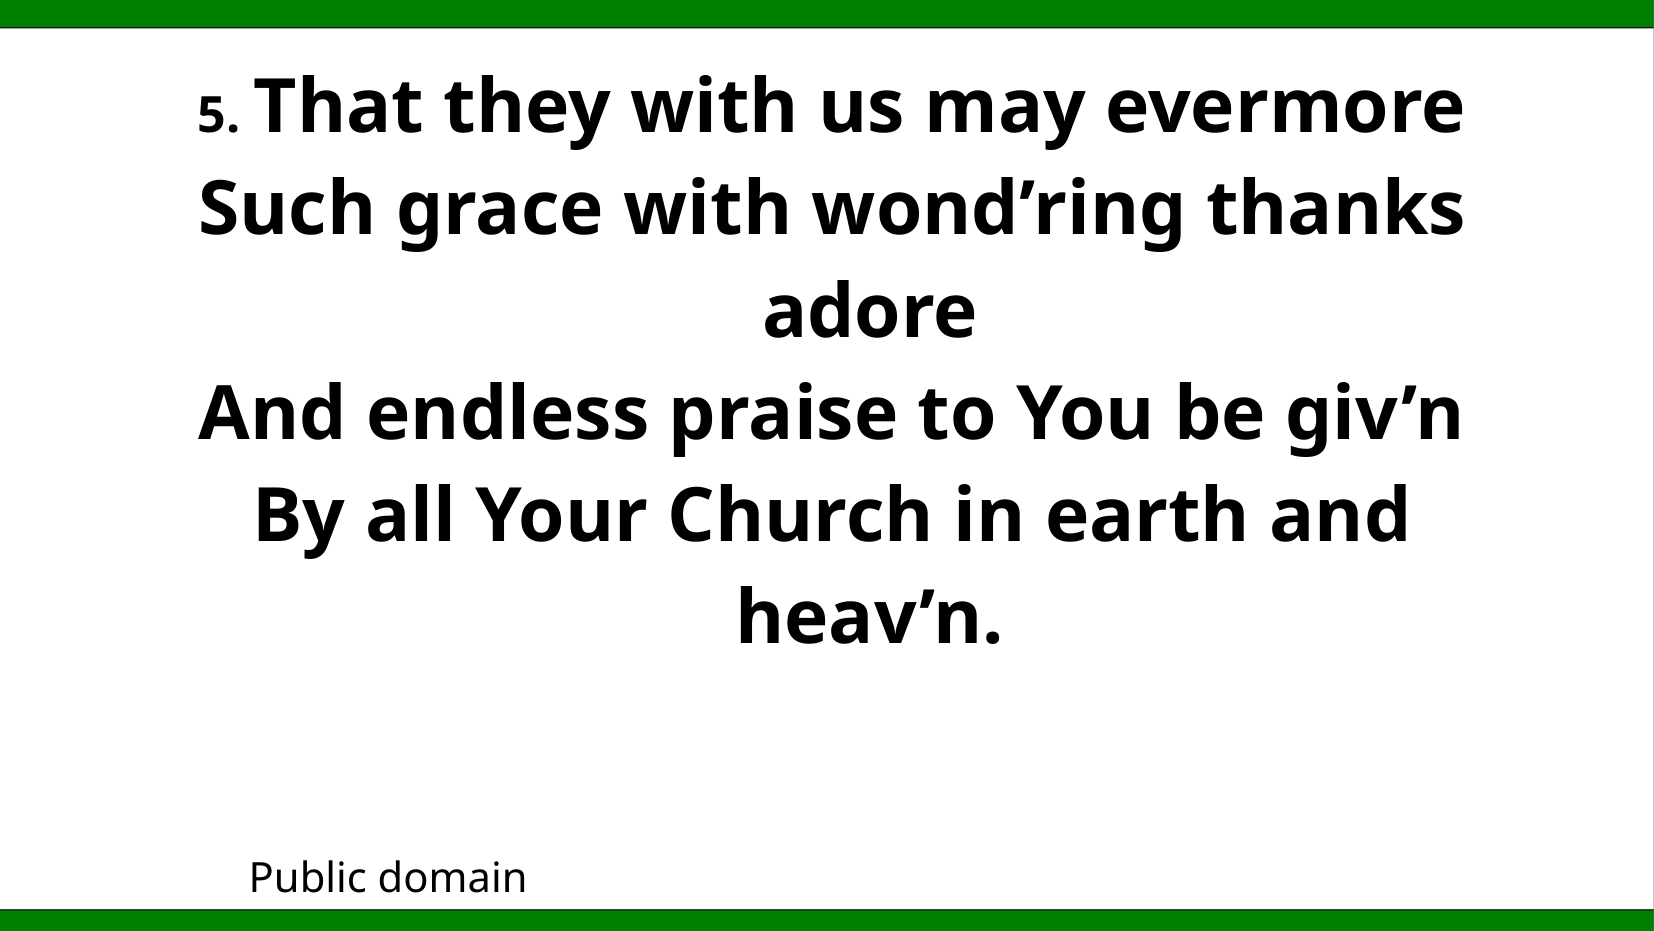

5. That they with us may evermore
Such grace with wond’ring thanks adore
And endless praise to You be giv’n
By all Your Church in earth and heav’n.
 Public domain